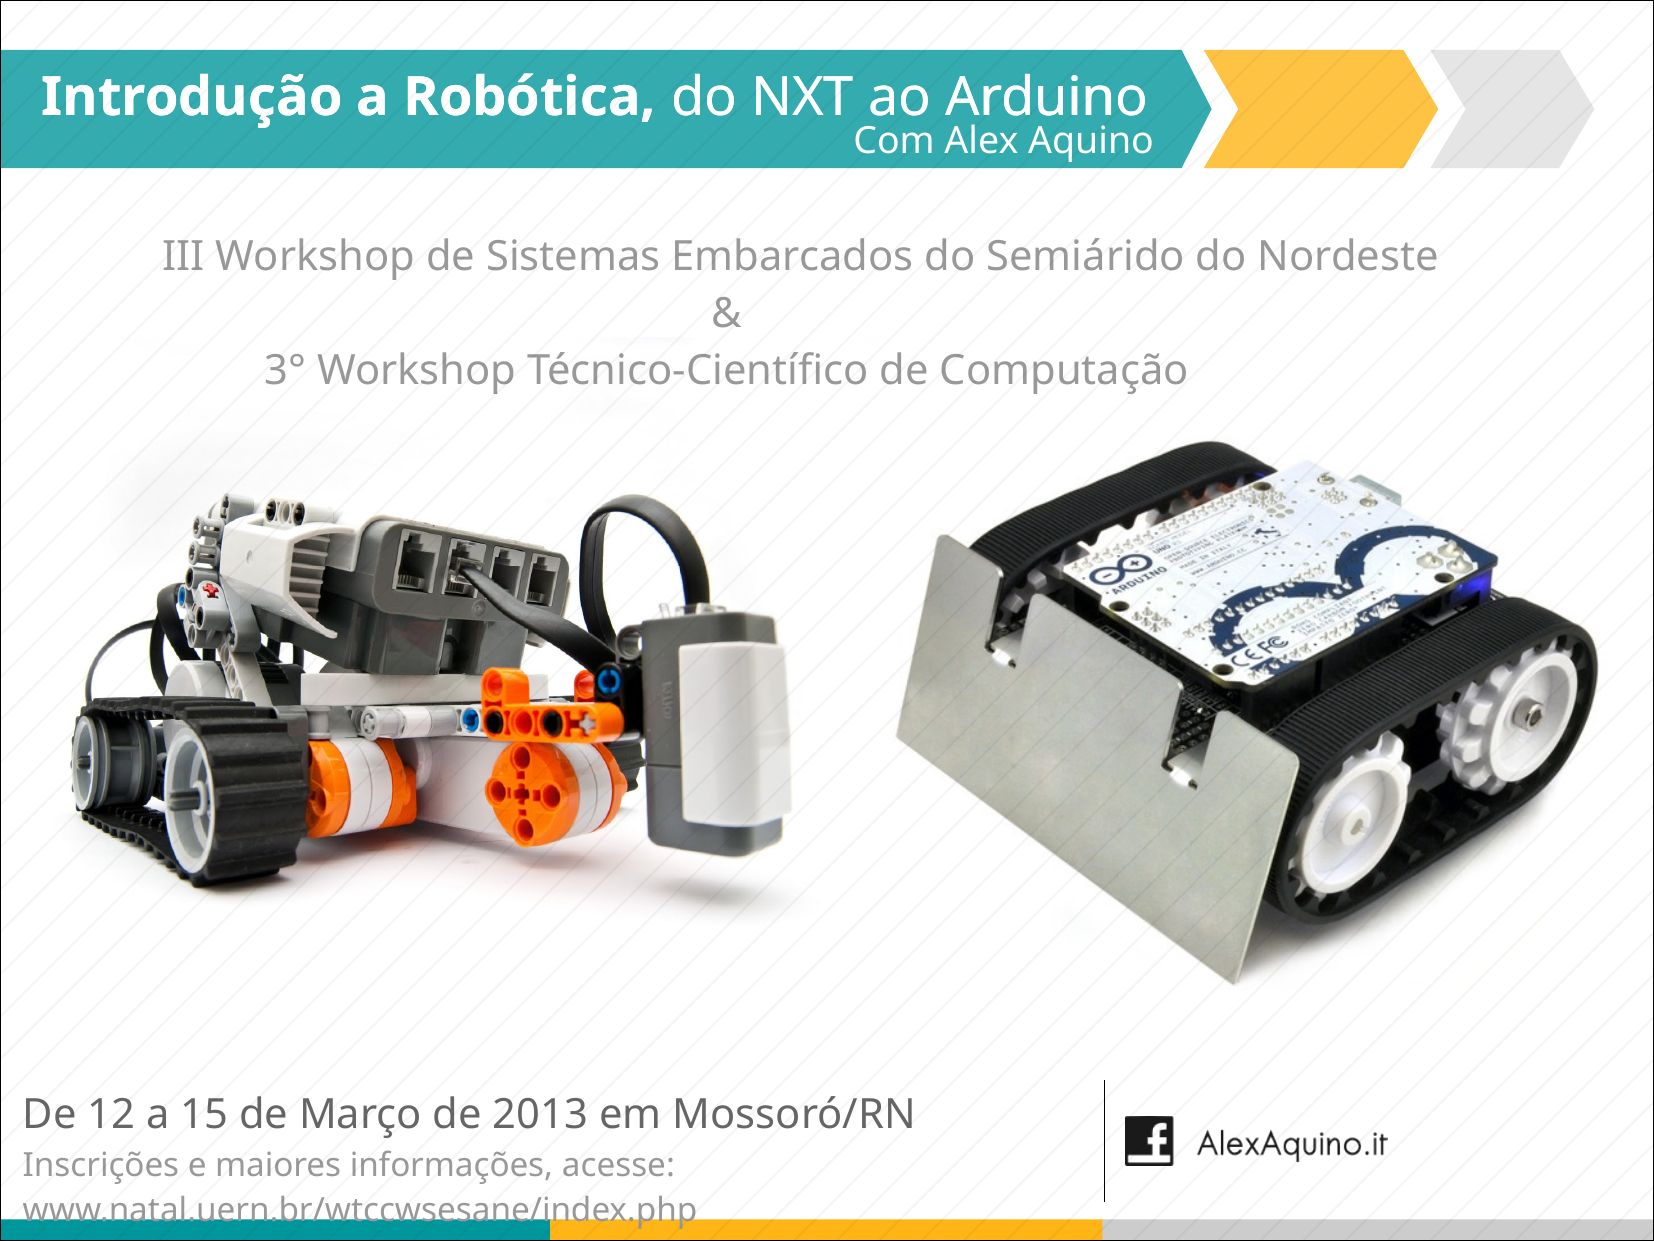

Introdução a Robótica, do NXT ao Arduino
Introdução a Robótica, do NXT ao Arduino
Com Alex Aquino
		III Workshop de Sistemas Embarcados do Semiárido do Nordeste
&
3° Workshop Técnico-Científico de Computação
De 12 a 15 de Março de 2013 em Mossoró/RN
Inscrições e maiores informações, acesse:
www.natal.uern.br/wtccwsesane/index.php